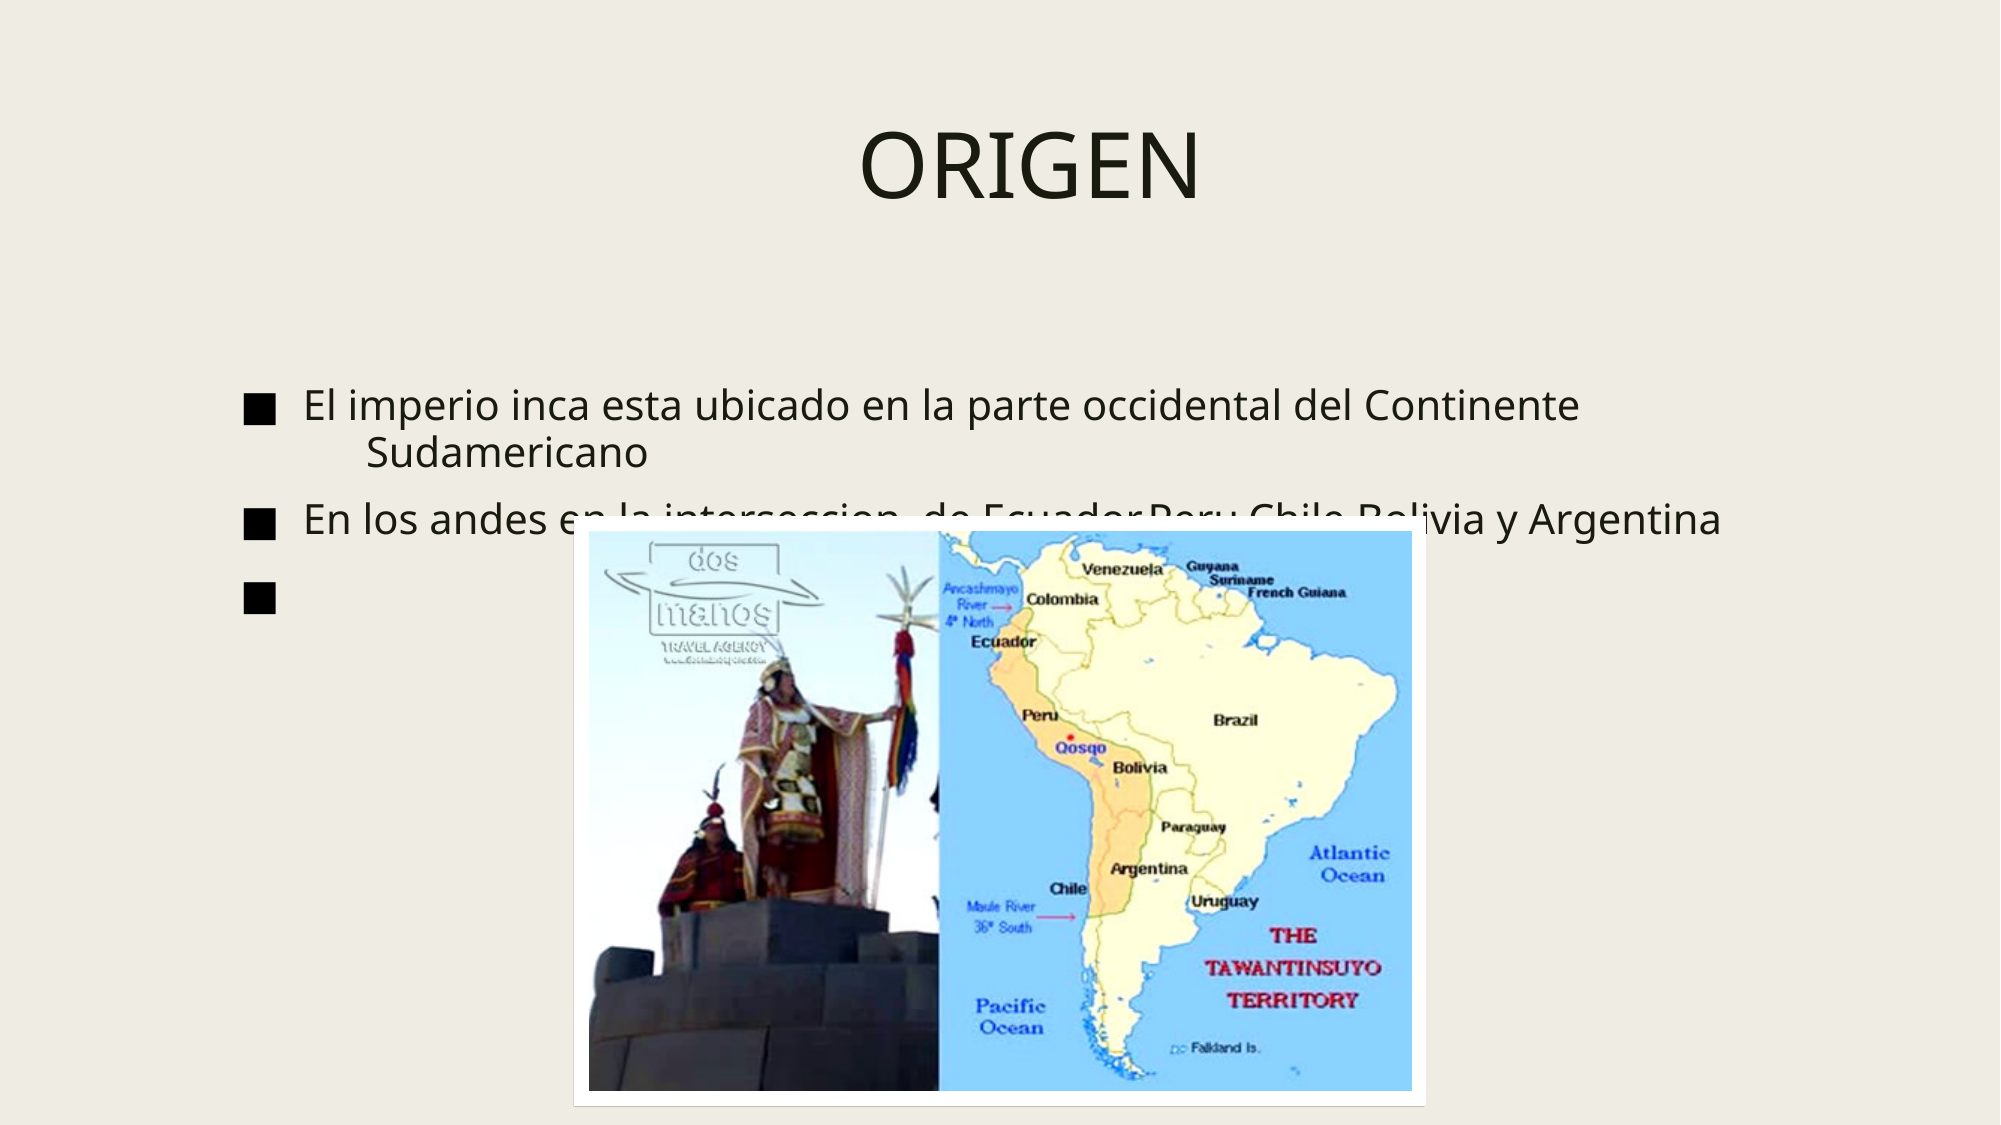

# ORIGEN
El imperio inca esta ubicado en la parte occidental del Continente Sudamericano
En los andes en la interseccion de Ecuador,Peru,Chile,Bolivia y Argentina